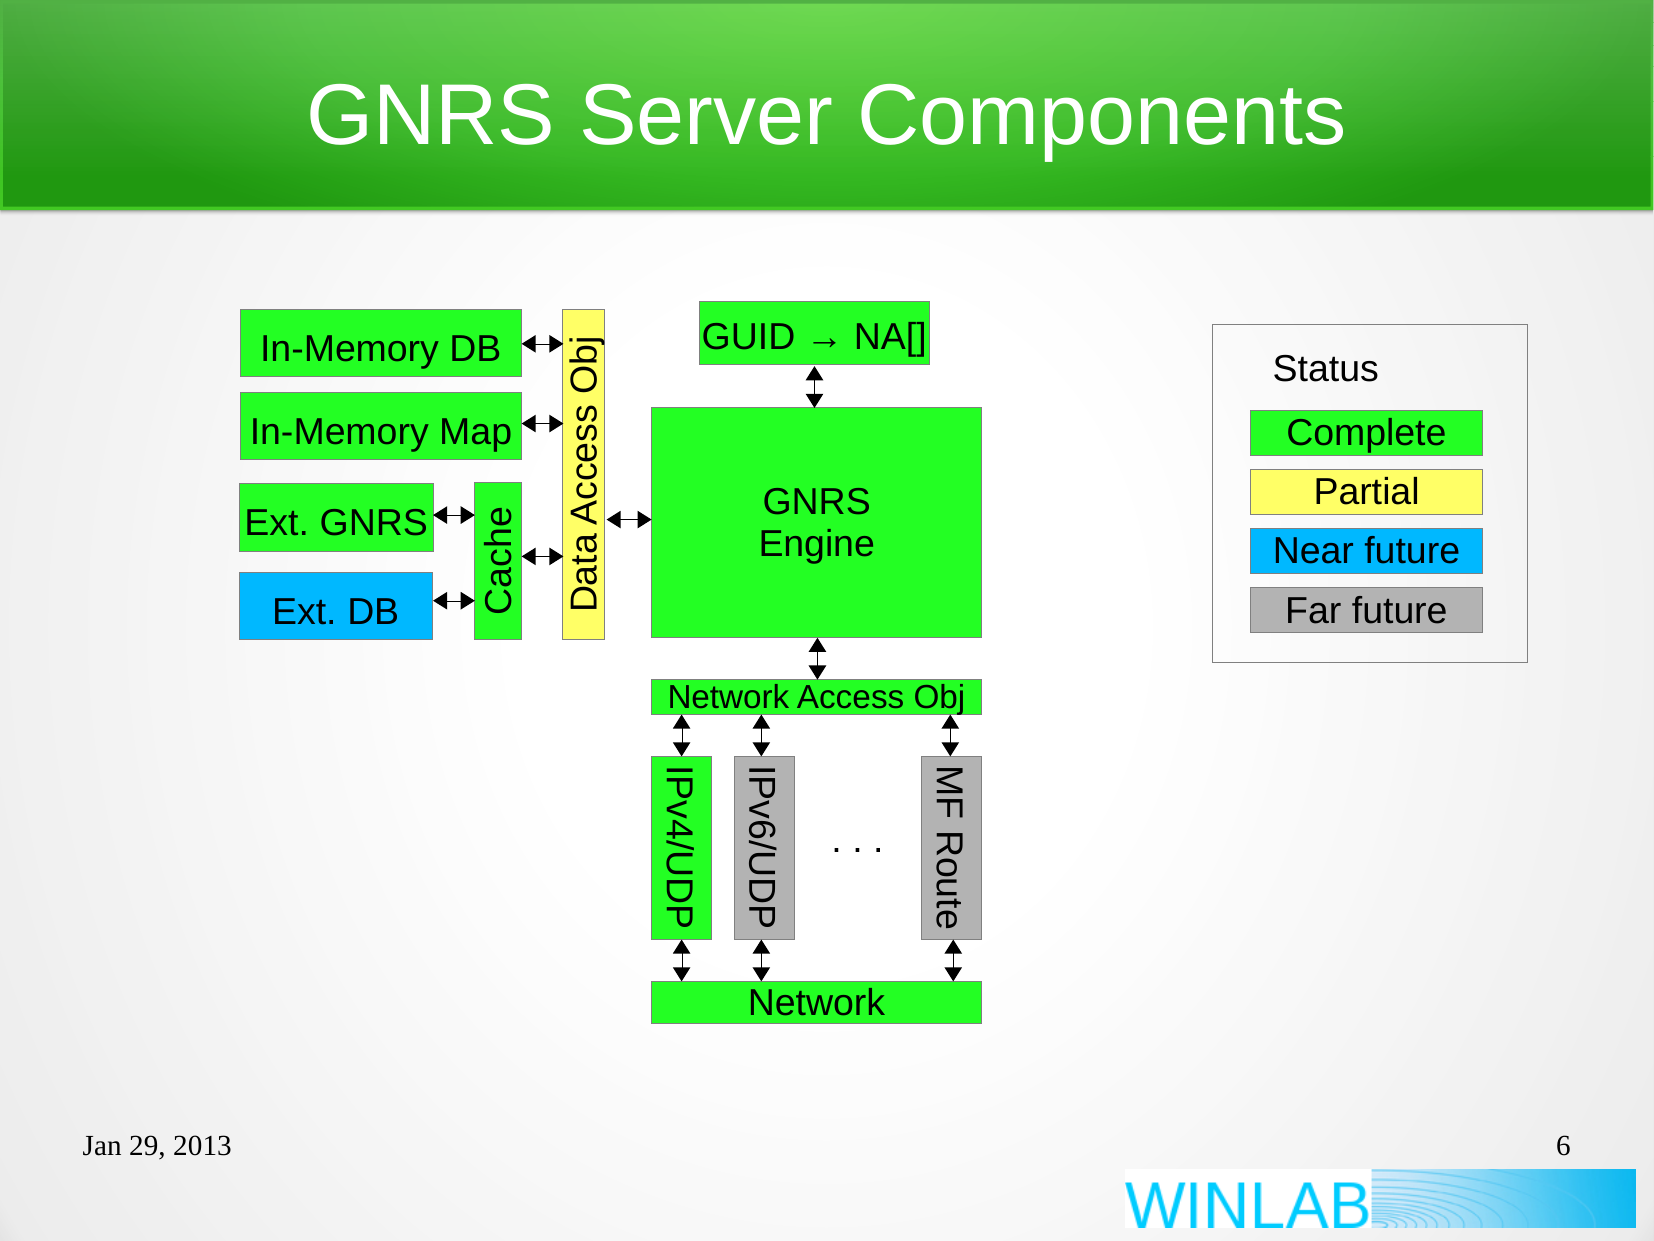

# GNRS Server Components
GUID → NA[]
In-Memory DB
In-Memory Map
Ext. GNRS
Data Access Obj
Ext. DB
Cache
Status
Complete
Partial
Near future
Far future
GNRS
Engine
Network Access Obj
IPv4/UDP
IPv6/UDP
MF Route
. . .
Network
Jan 29, 2013
6